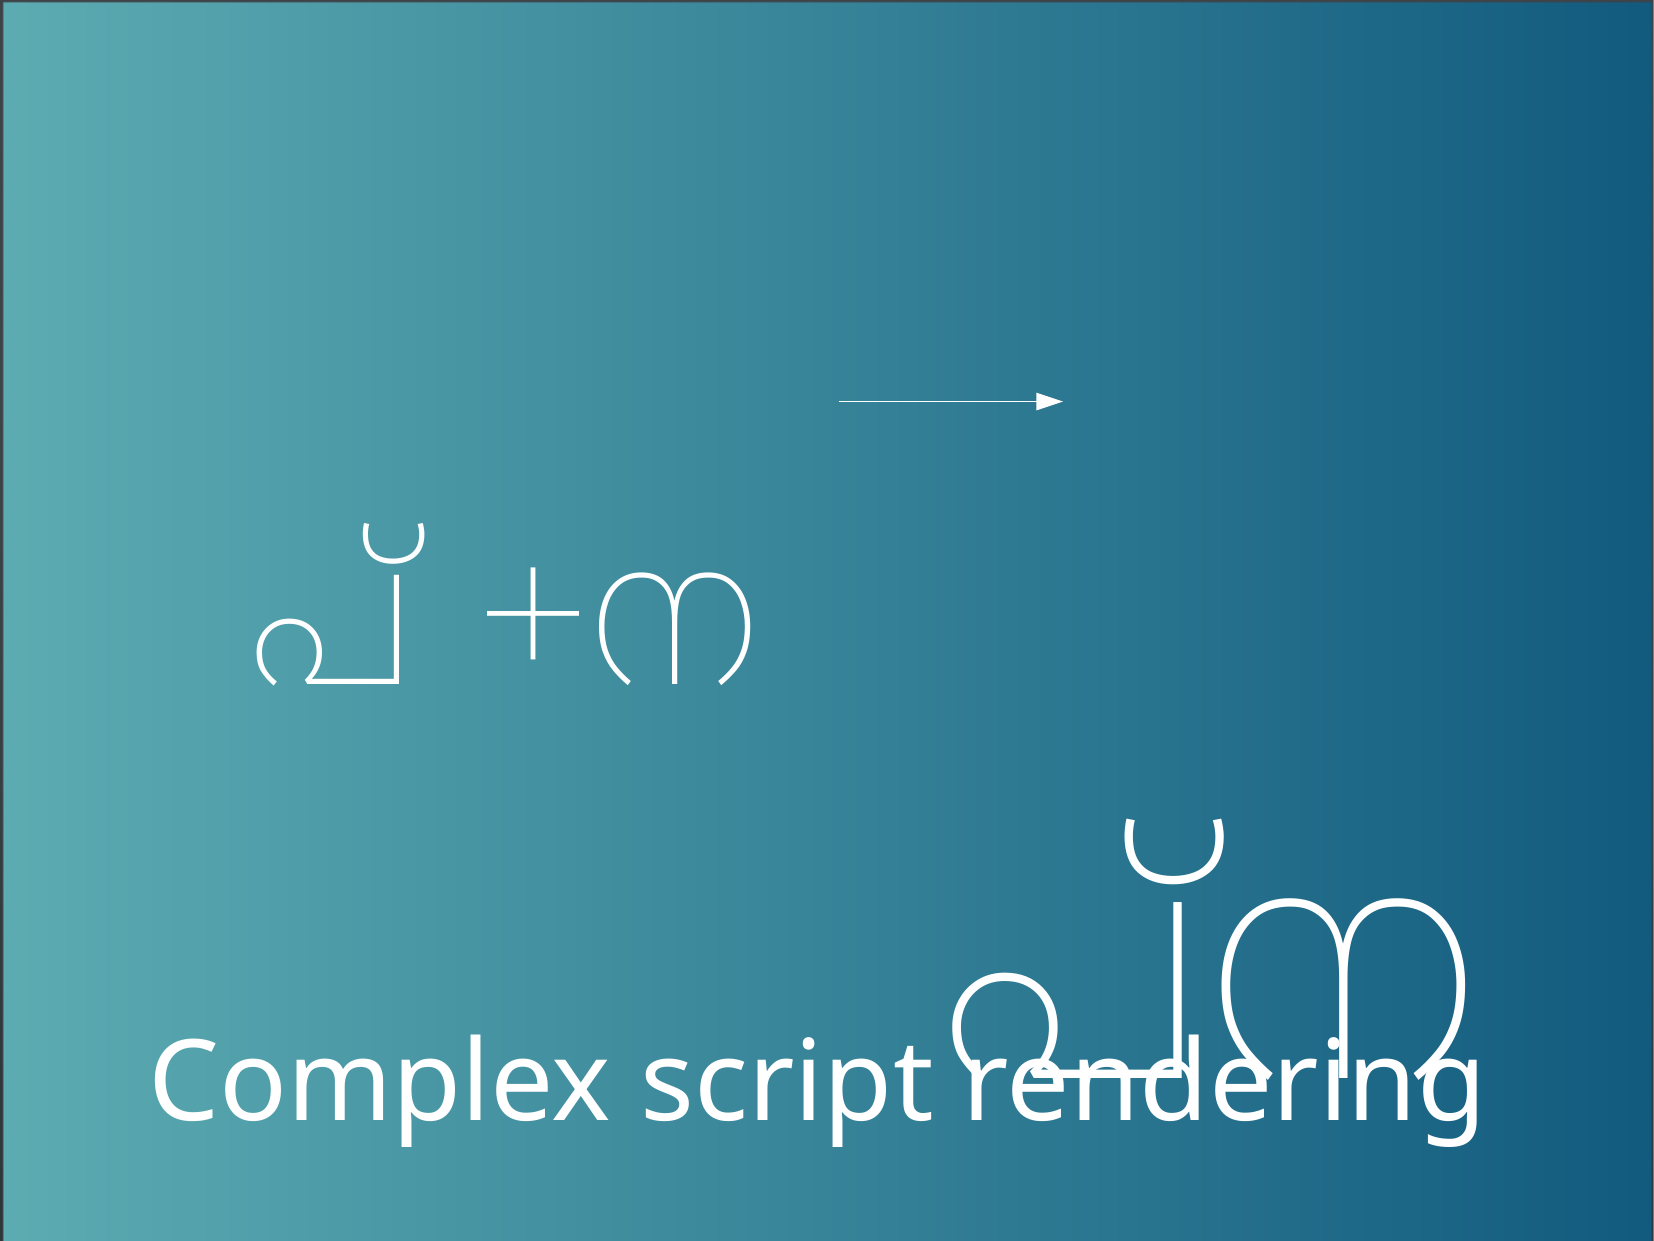

പ്ന
# പ് +ന
Complex script rendering